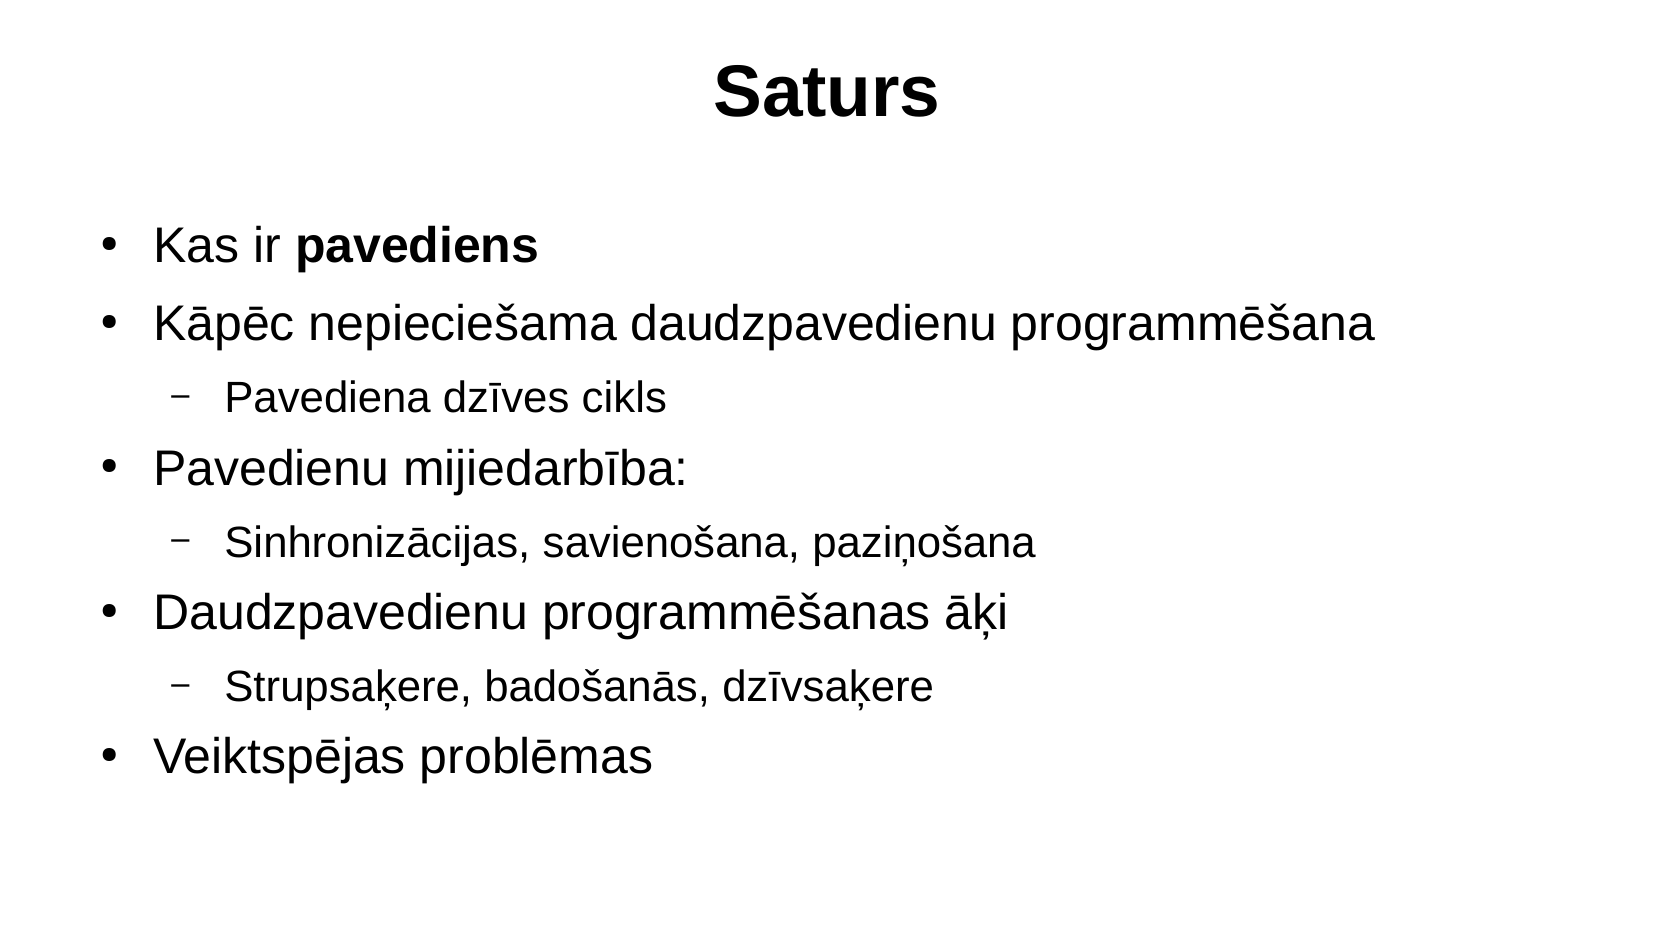

# Saturs
Kas ir pavediens
Kāpēc nepieciešama daudzpavedienu programmēšana
Pavediena dzīves cikls
Pavedienu mijiedarbība:
Sinhronizācijas, savienošana, paziņošana
Daudzpavedienu programmēšanas āķi
Strupsaķere, badošanās, dzīvsaķere
Veiktspējas problēmas